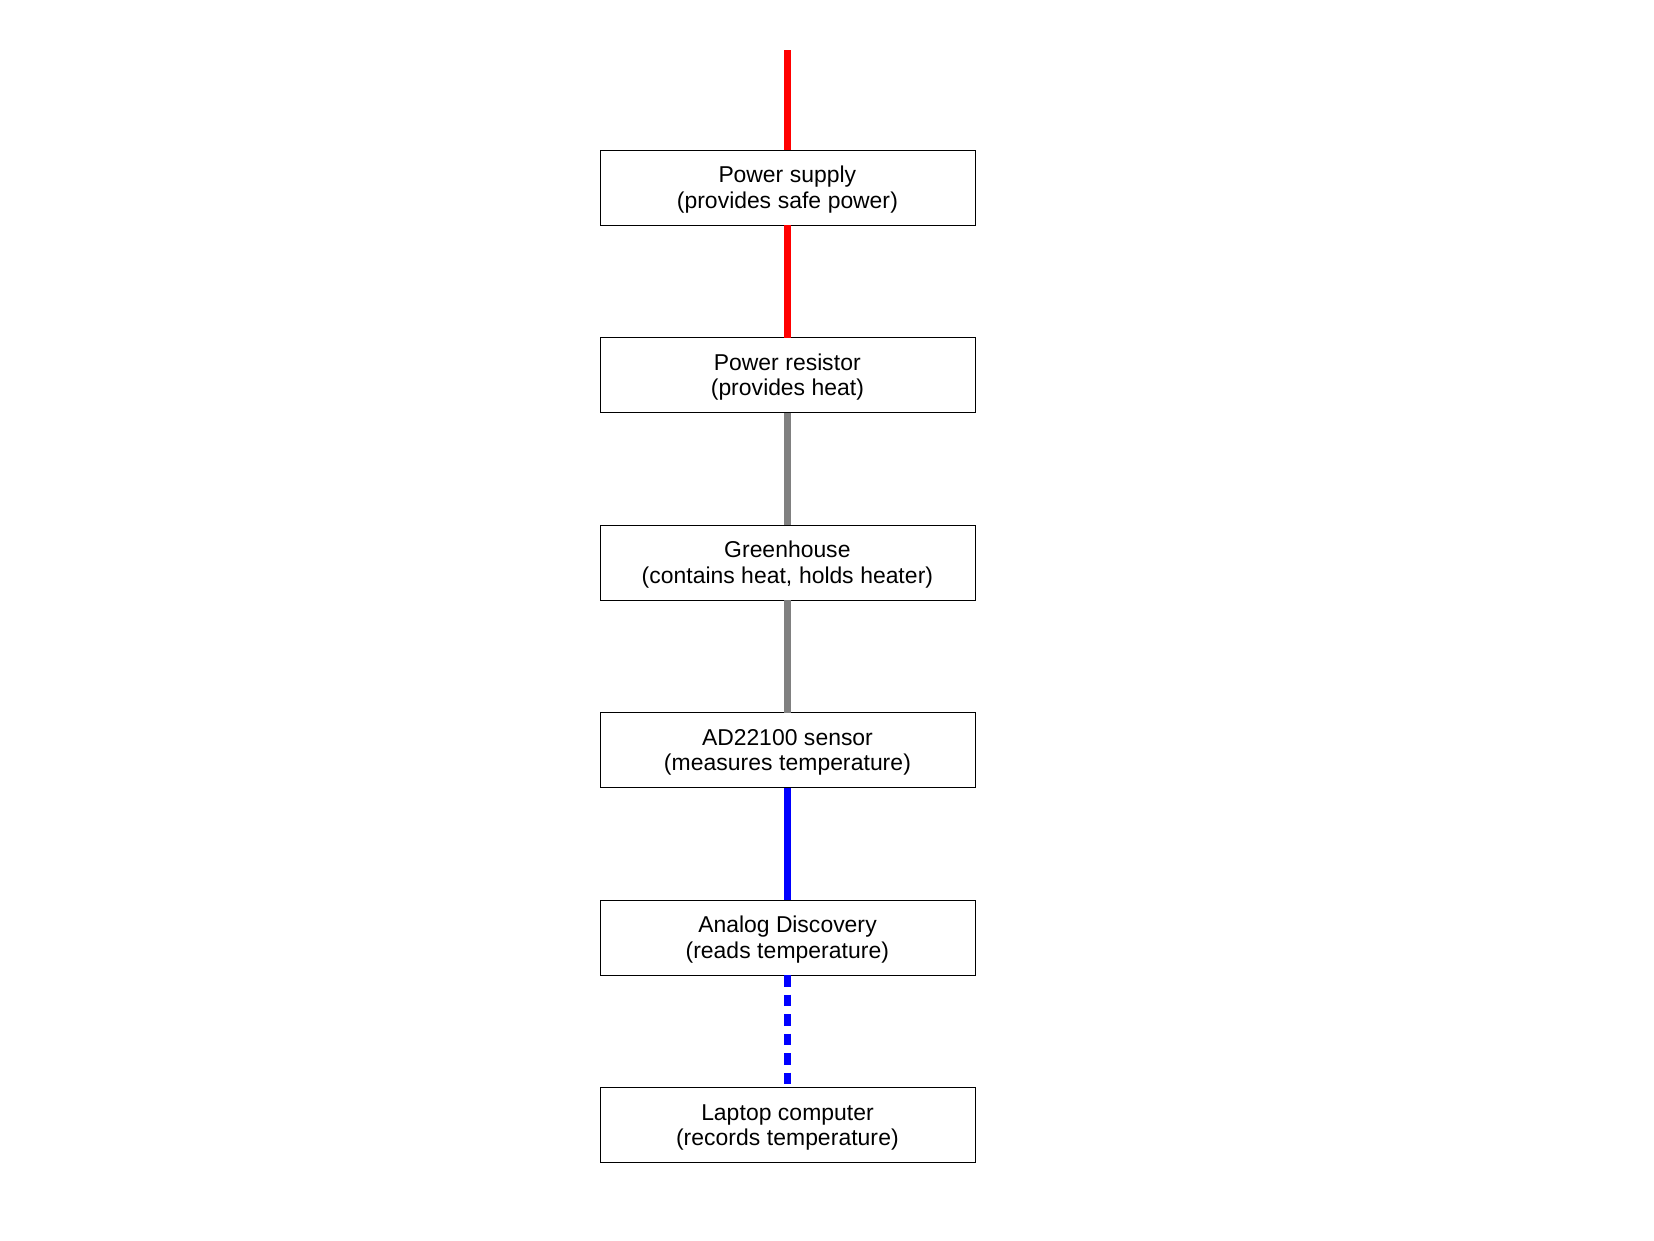

Power supply
(provides safe power)
Power resistor
(provides heat)
Greenhouse
(contains heat, holds heater)
AD22100 sensor
(measures temperature)
Analog Discovery
(reads temperature)
Laptop computer
(records temperature)